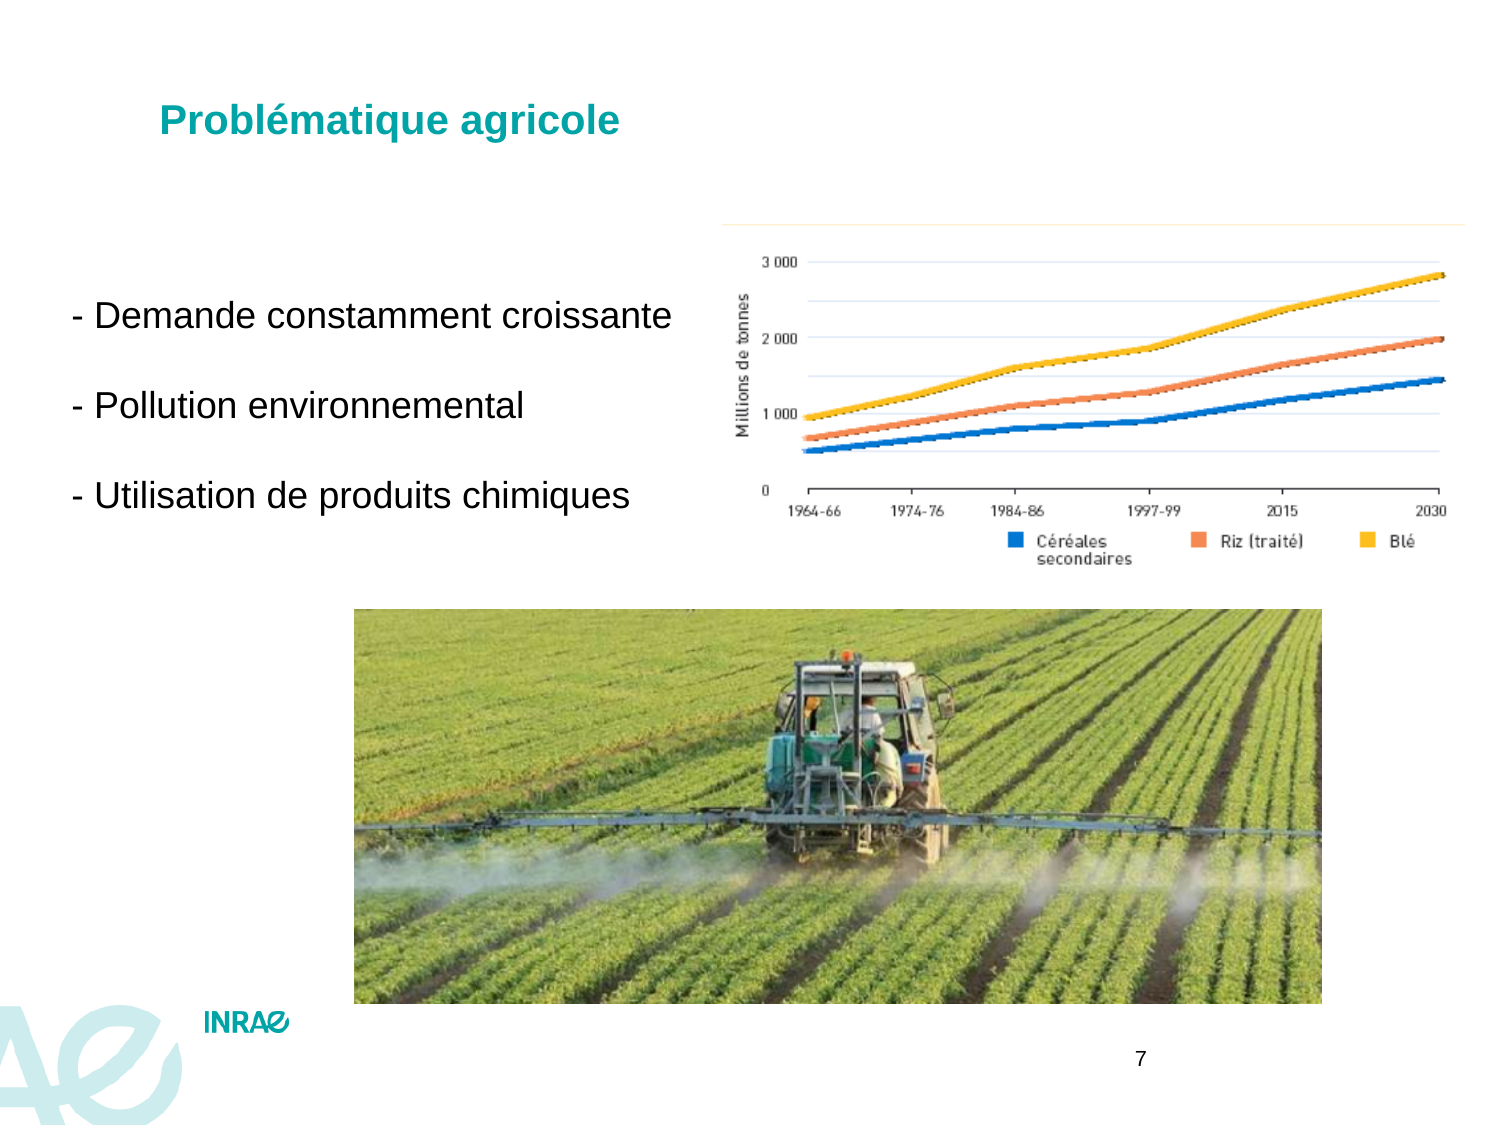

Problématique agricole
- Demande constamment croissante
- Pollution environnemental
- Utilisation de produits chimiques